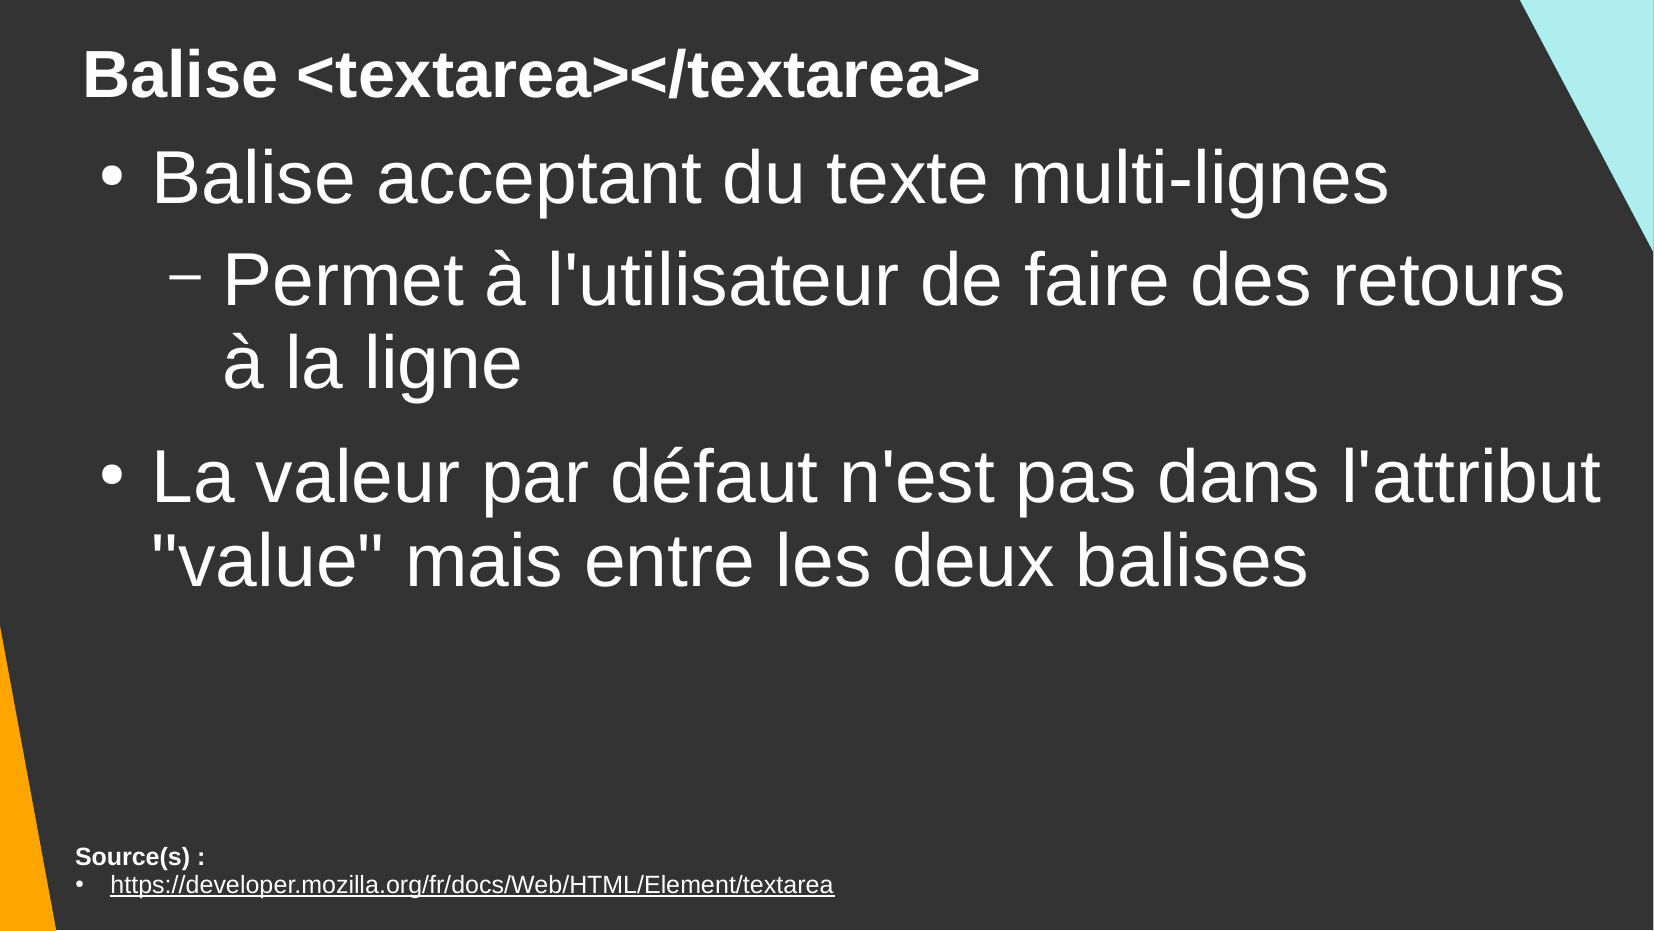

# Balise <textarea></textarea>
Balise acceptant du texte multi-lignes
Permet à l'utilisateur de faire des retours à la ligne
La valeur par défaut n'est pas dans l'attribut "value" mais entre les deux balises
Source(s) :
https://developer.mozilla.org/fr/docs/Web/HTML/Element/textarea